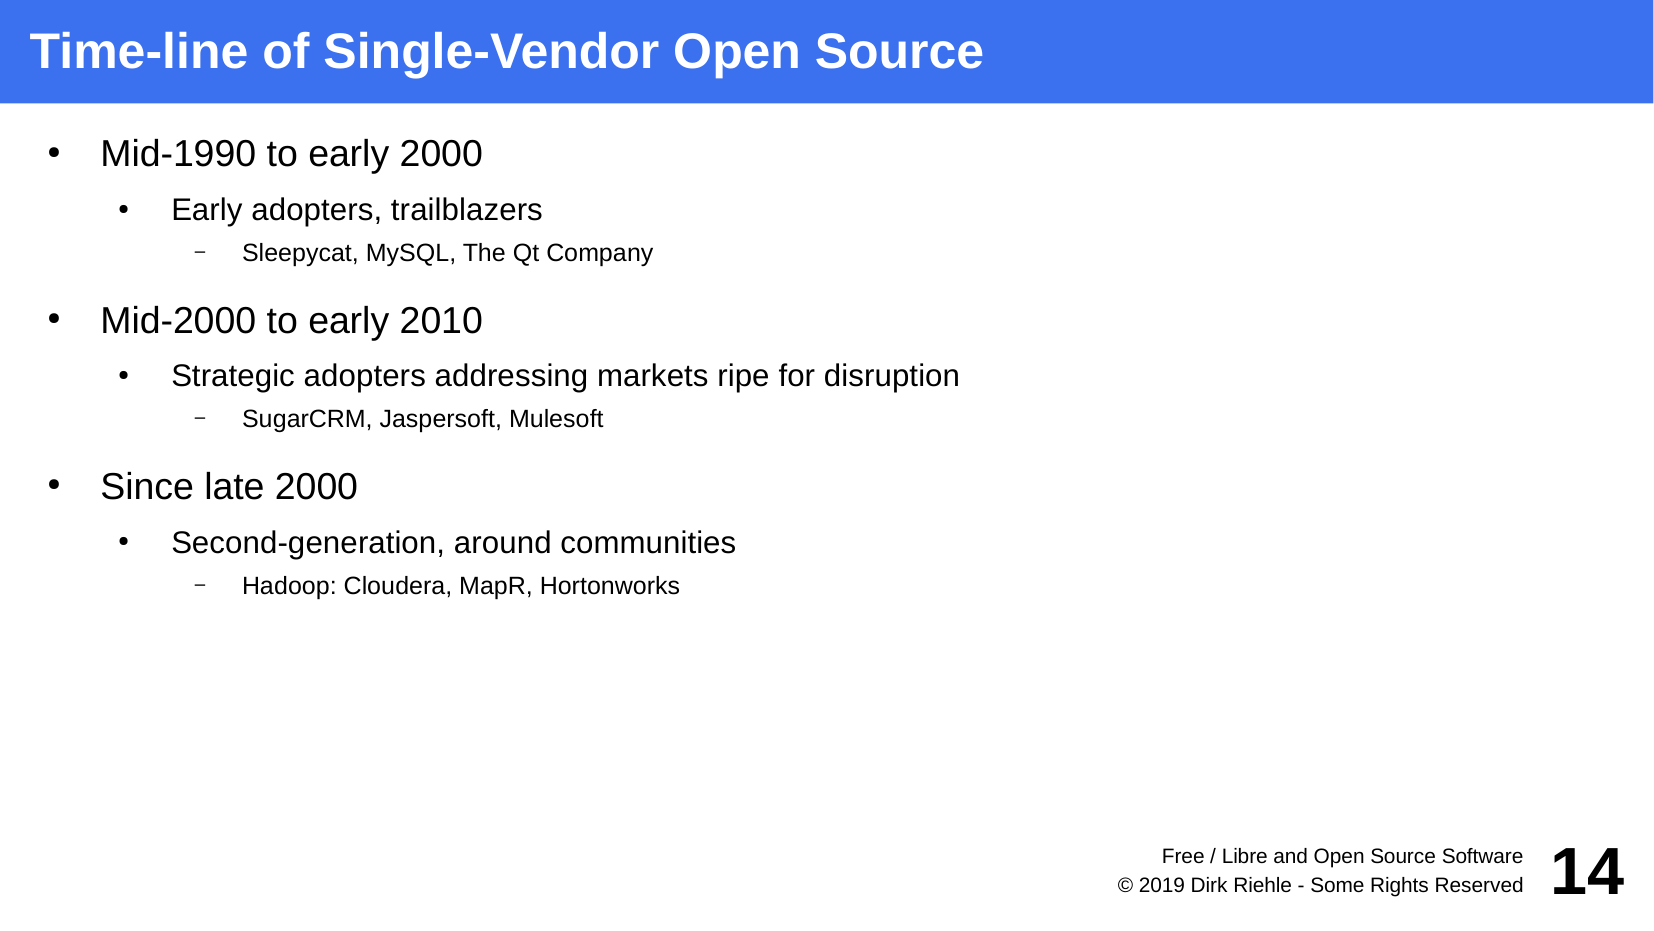

# Time-line of Single-Vendor Open Source
Mid-1990 to early 2000
Early adopters, trailblazers
Sleepycat, MySQL, The Qt Company
Mid-2000 to early 2010
Strategic adopters addressing markets ripe for disruption
SugarCRM, Jaspersoft, Mulesoft
Since late 2000
Second-generation, around communities
Hadoop: Cloudera, MapR, Hortonworks
Free / Libre and Open Source Software
14
© 2019 Dirk Riehle - Some Rights Reserved